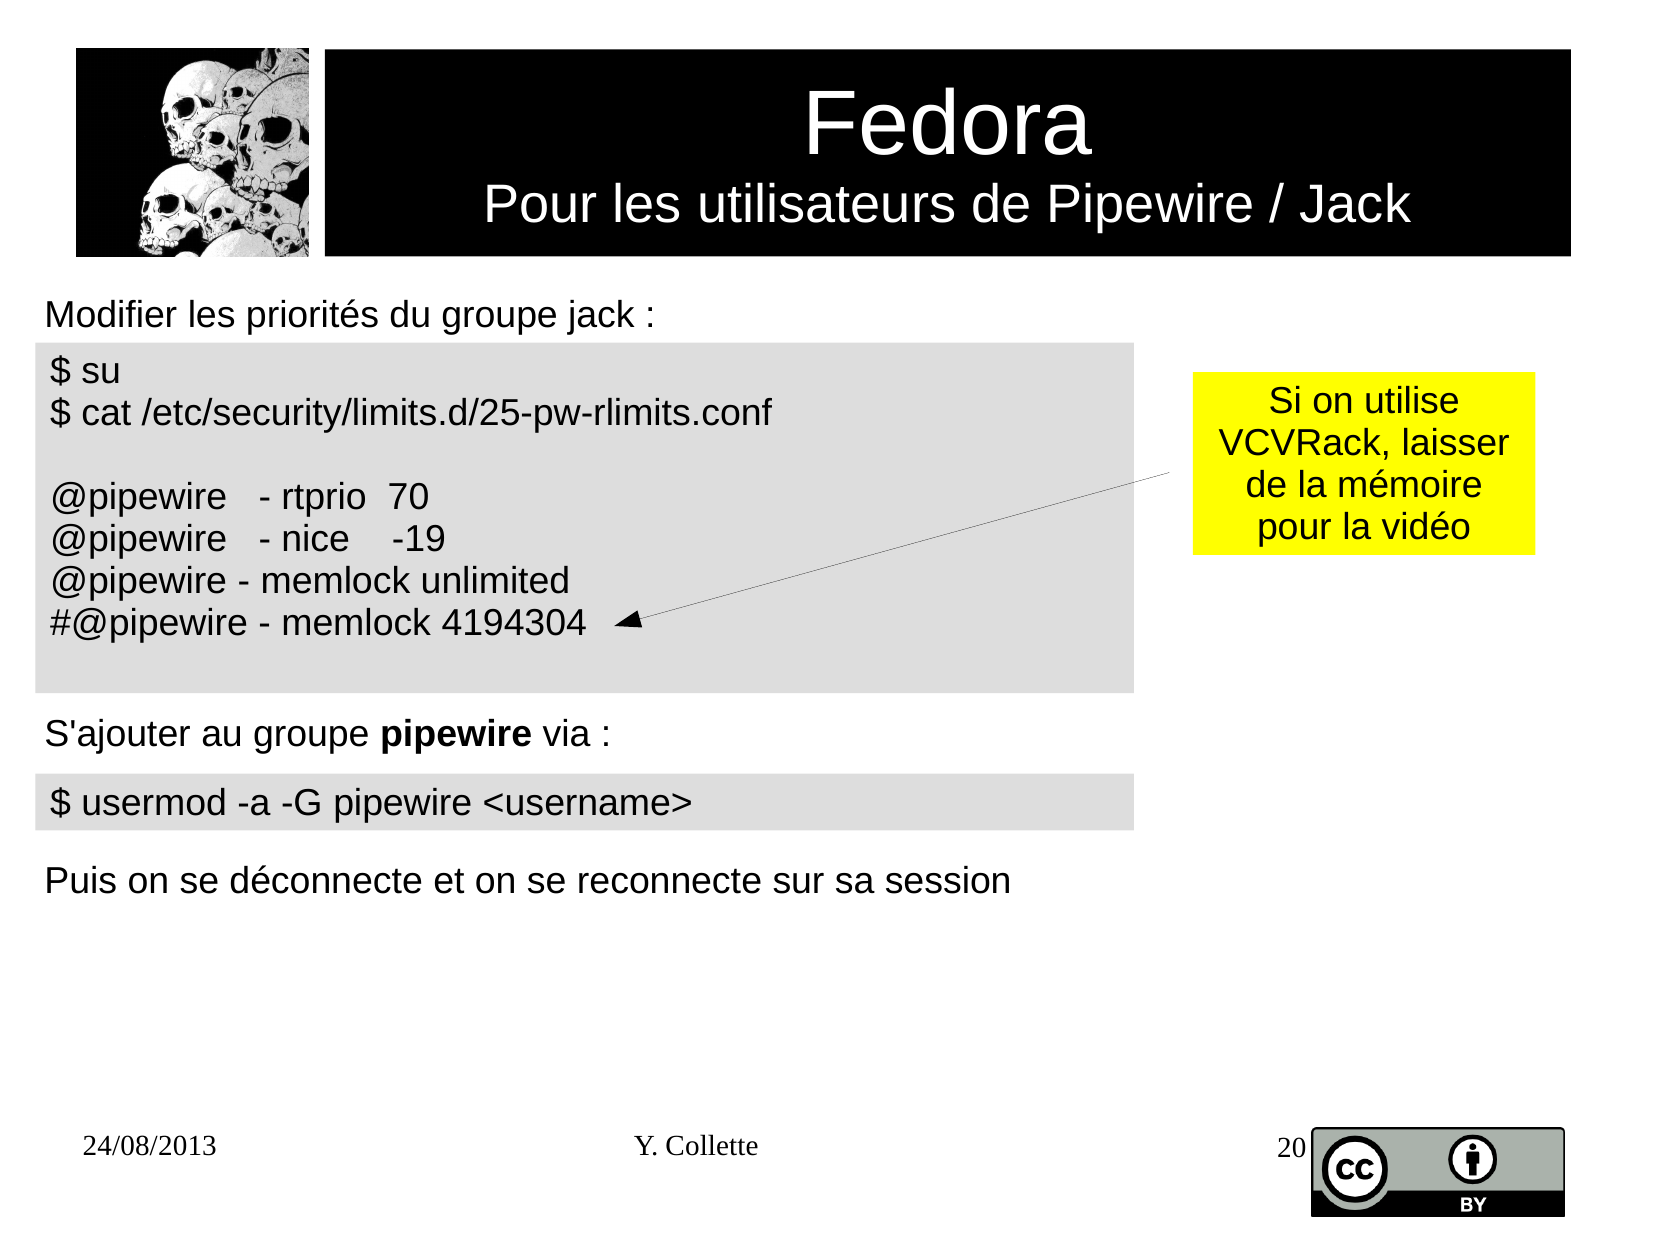

# Fedora Pour les utilisateurs de Pipewire / Jack
Modifier les priorités du groupe jack :
$ su
$ cat /etc/security/limits.d/25-pw-rlimits.conf
@pipewire - rtprio 70
@pipewire - nice -19
@pipewire - memlock unlimited
#@pipewire - memlock 4194304
Si on utilise VCVRack, laisser de la mémoire pour la vidéo
S'ajouter au groupe pipewire via :
$ usermod -a -G pipewire <username>
Puis on se déconnecte et on se reconnecte sur sa session
Y. Collette
20